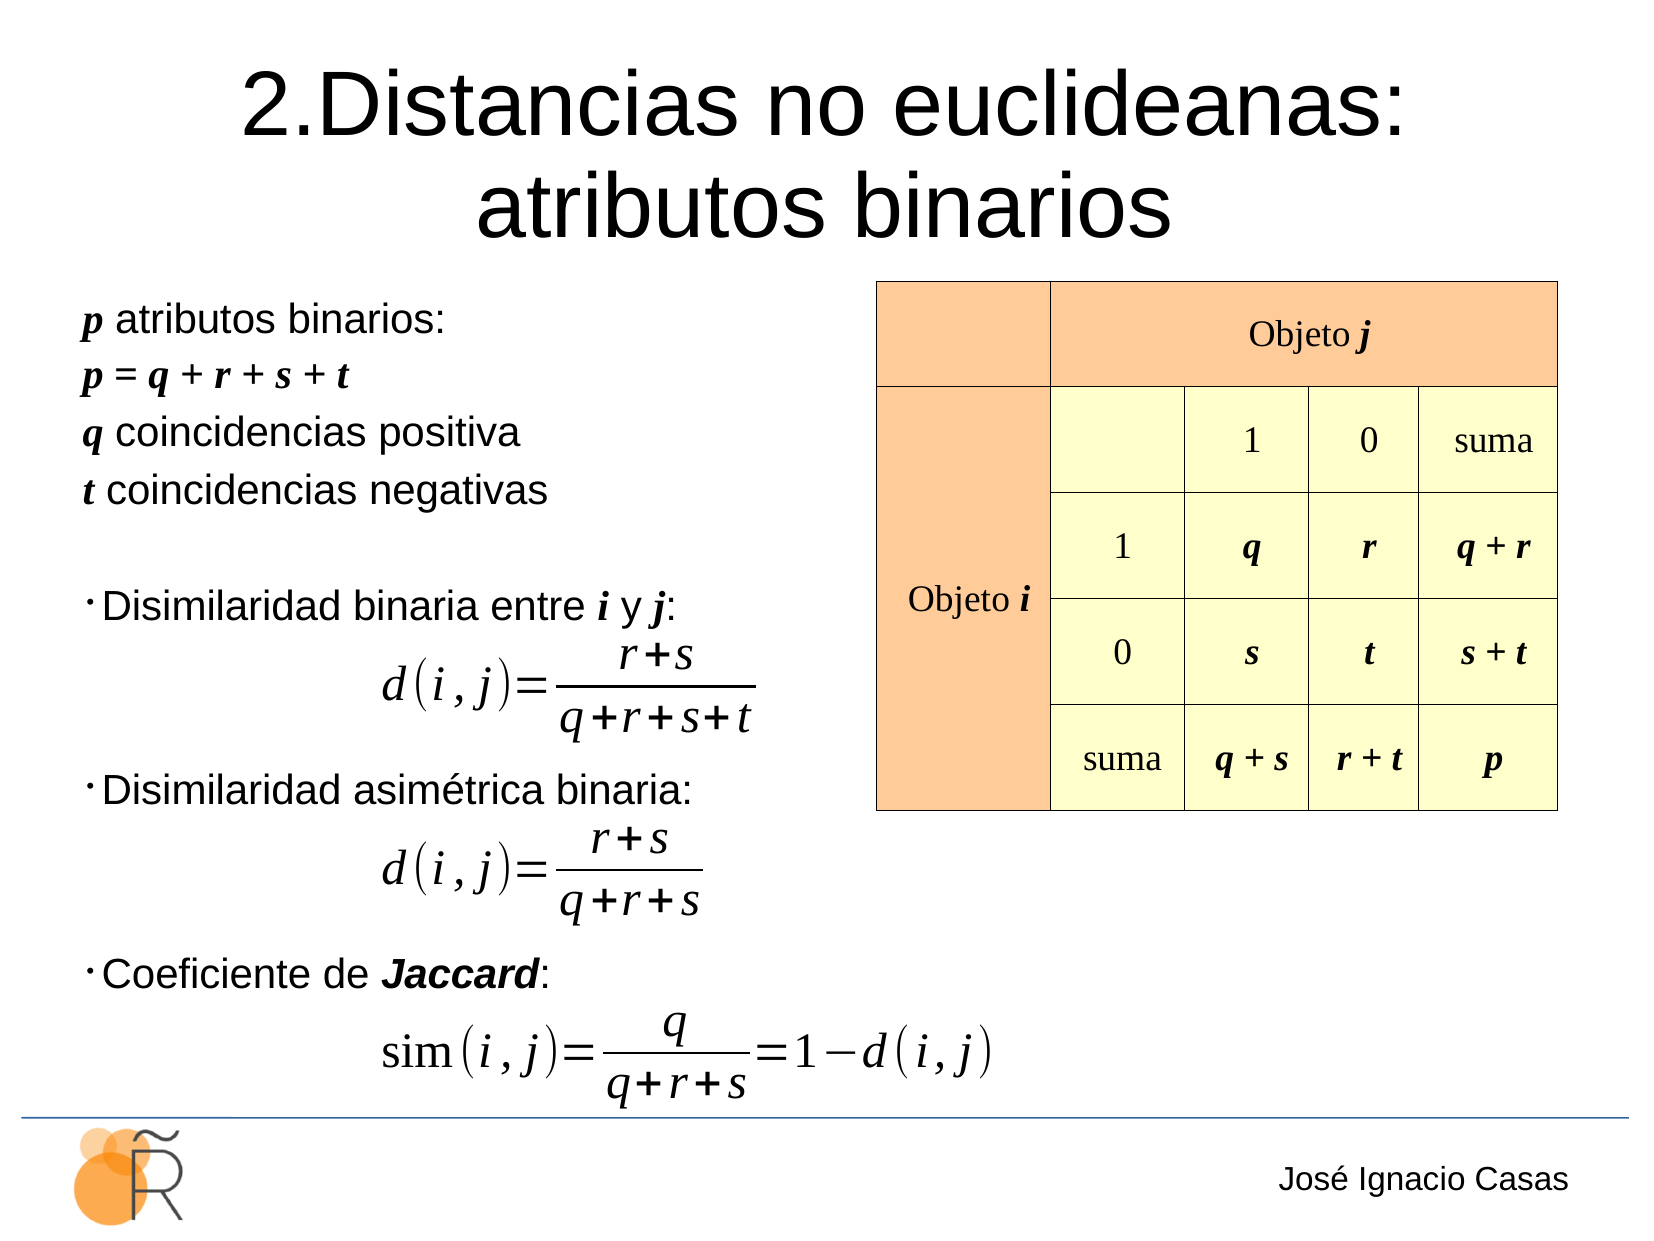

# 2.Distancias no euclideanas: atributos binarios
| | Objeto j | | | |
| --- | --- | --- | --- | --- |
| Objeto i | | 1 | 0 | suma |
| | 1 | q | r | q + r |
| | 0 | s | t | s + t |
| | suma | q + s | r + t | p |
p atributos binarios:
p = q + r + s + t
q coincidencias positiva
t coincidencias negativas
Disimilaridad binaria entre i y j:
Disimilaridad asimétrica binaria:
Coeficiente de Jaccard: